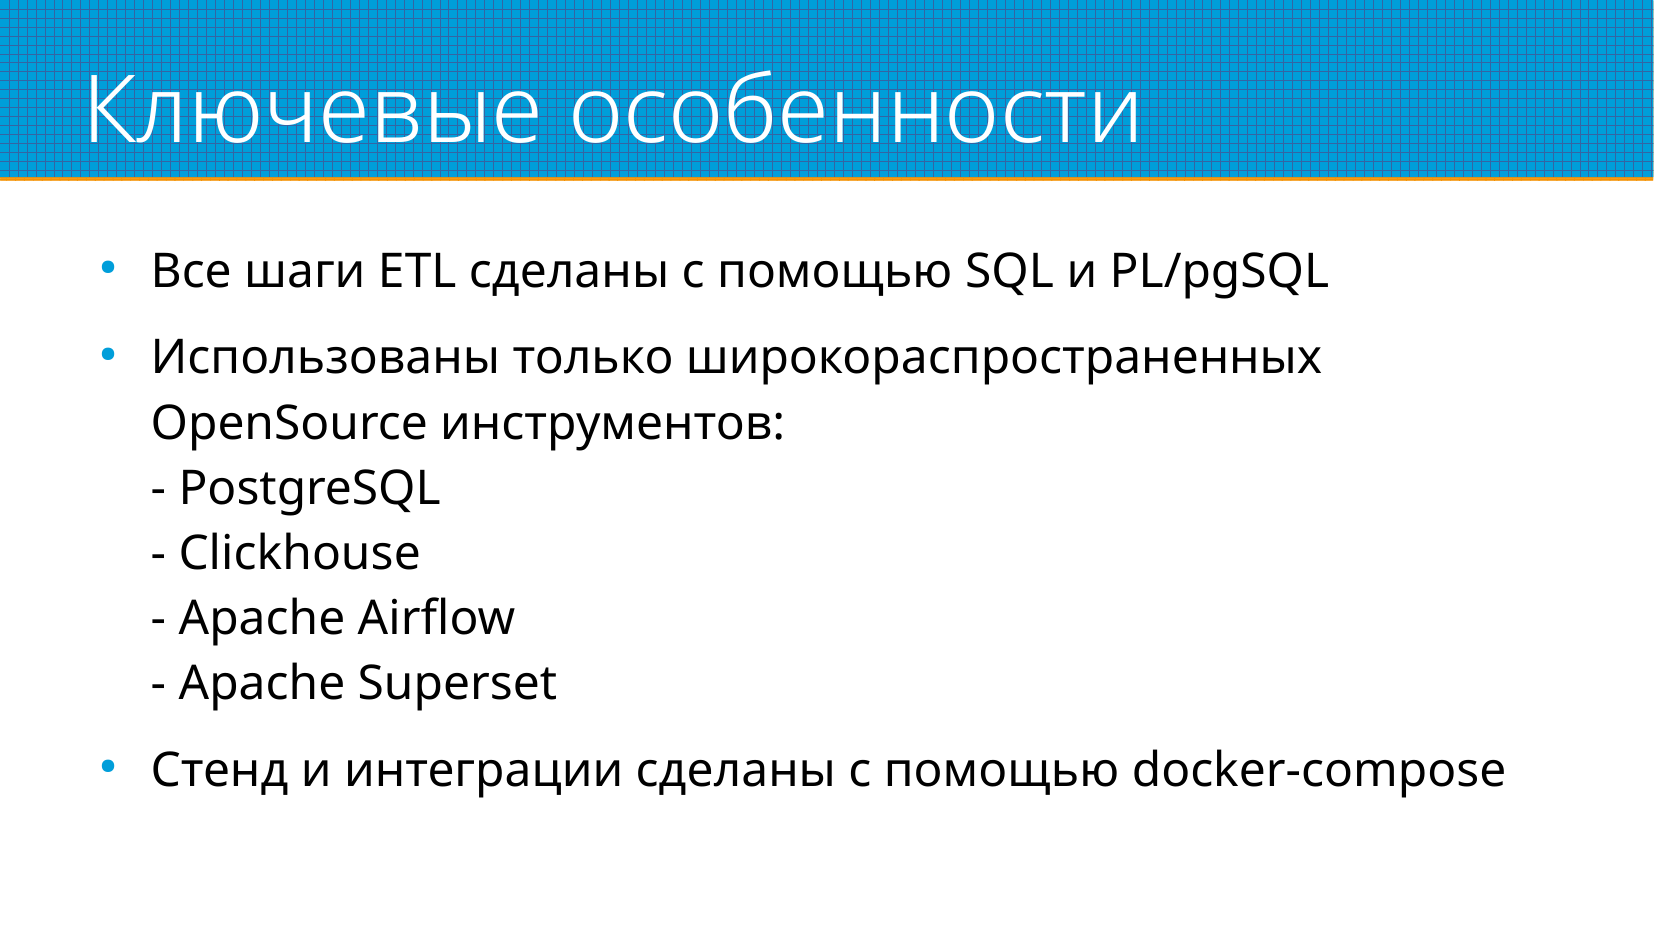

# Ключевые особенности
Все шаги ETL сделаны с помощью SQL и PL/pgSQL
Использованы только широкораспространенных OpenSource инструментов:
- PostgreSQL
- Clickhouse
- Apache Airflow
- Apache Superset
Стенд и интеграции сделаны с помощью docker-compose